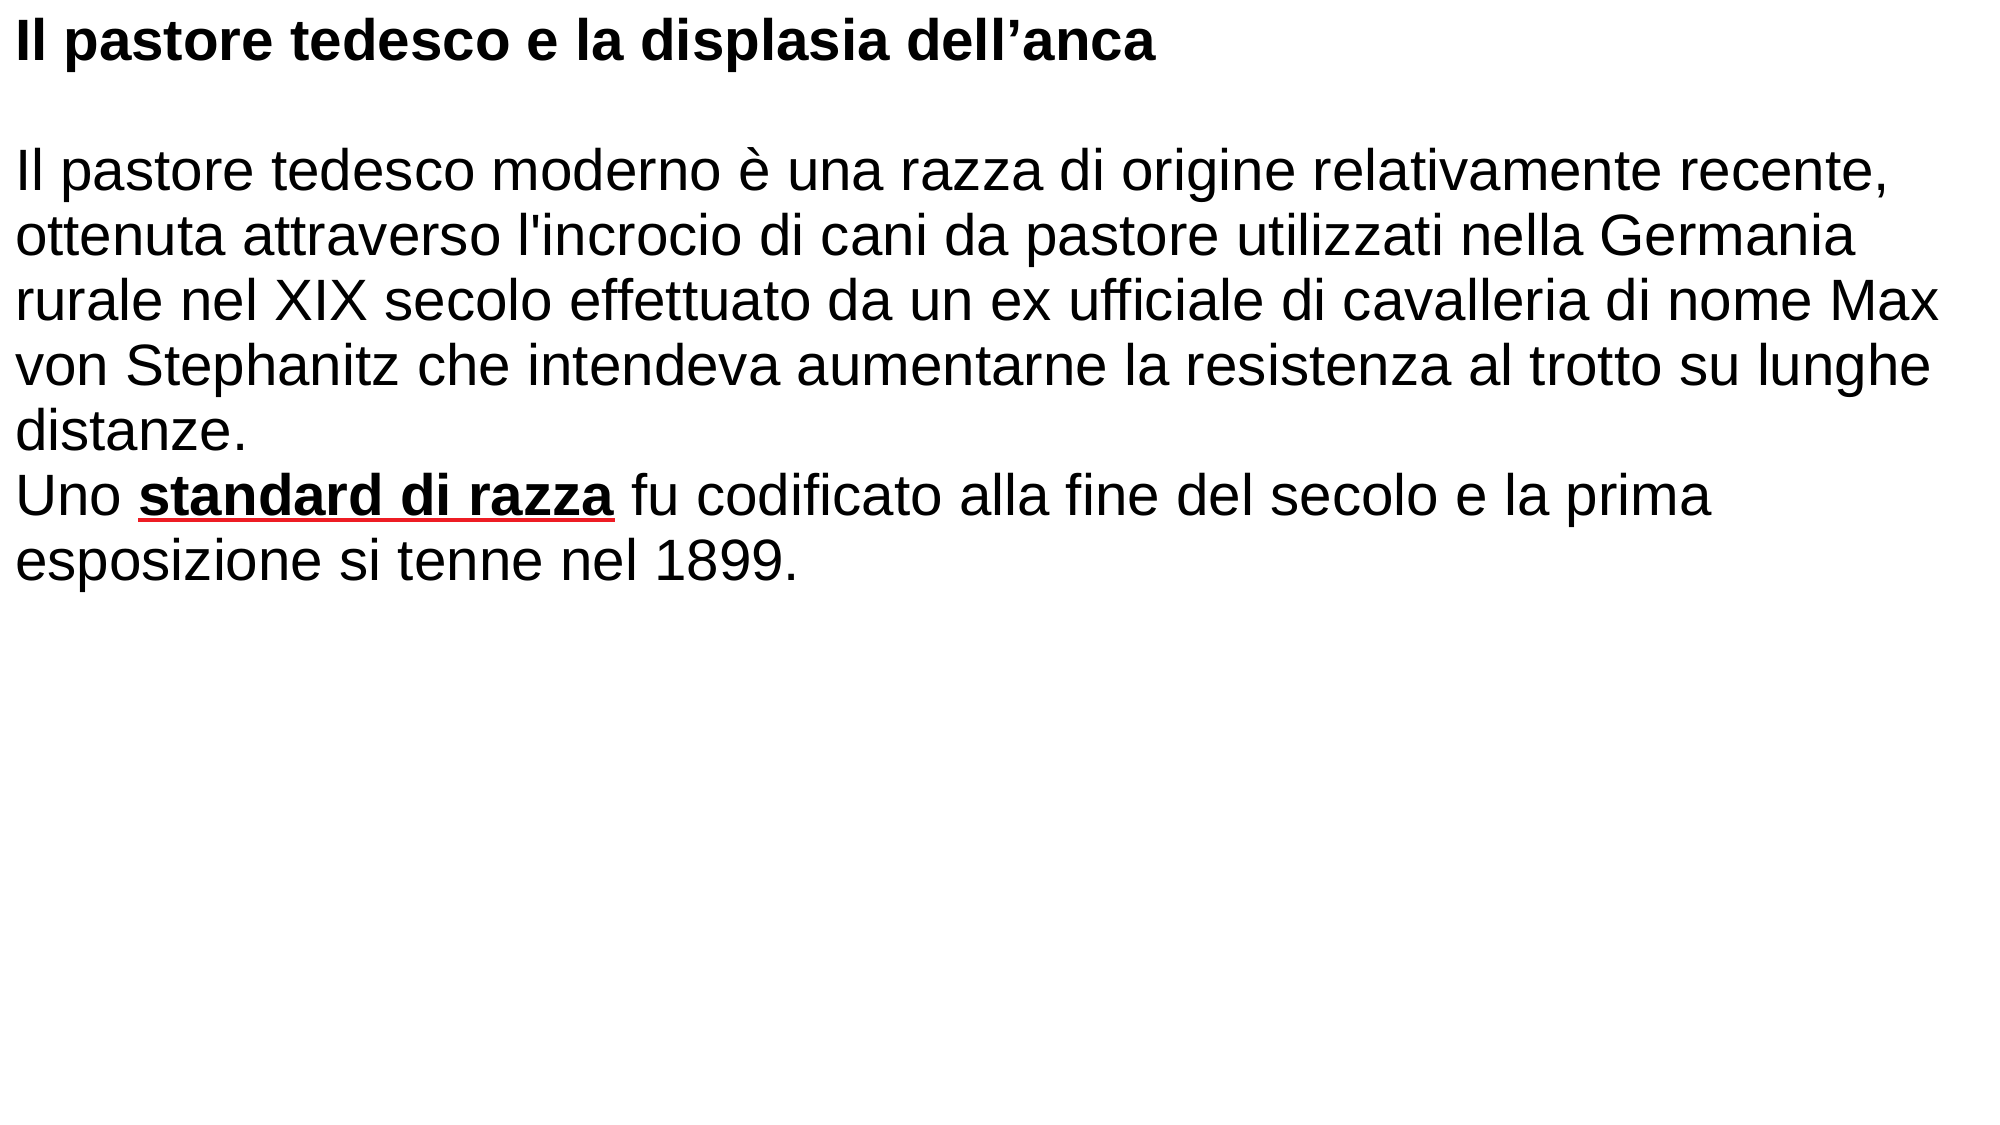

Il pastore tedesco e la displasia dell’anca
Il pastore tedesco moderno è una razza di origine relativamente recente, ottenuta attraverso l'incrocio di cani da pastore utilizzati nella Germania rurale nel XIX secolo effettuato da un ex ufficiale di cavalleria di nome Max von Stephanitz che intendeva aumentarne la resistenza al trotto su lunghe distanze.
Uno standard di razza fu codificato alla fine del secolo e la prima esposizione si tenne nel 1899.